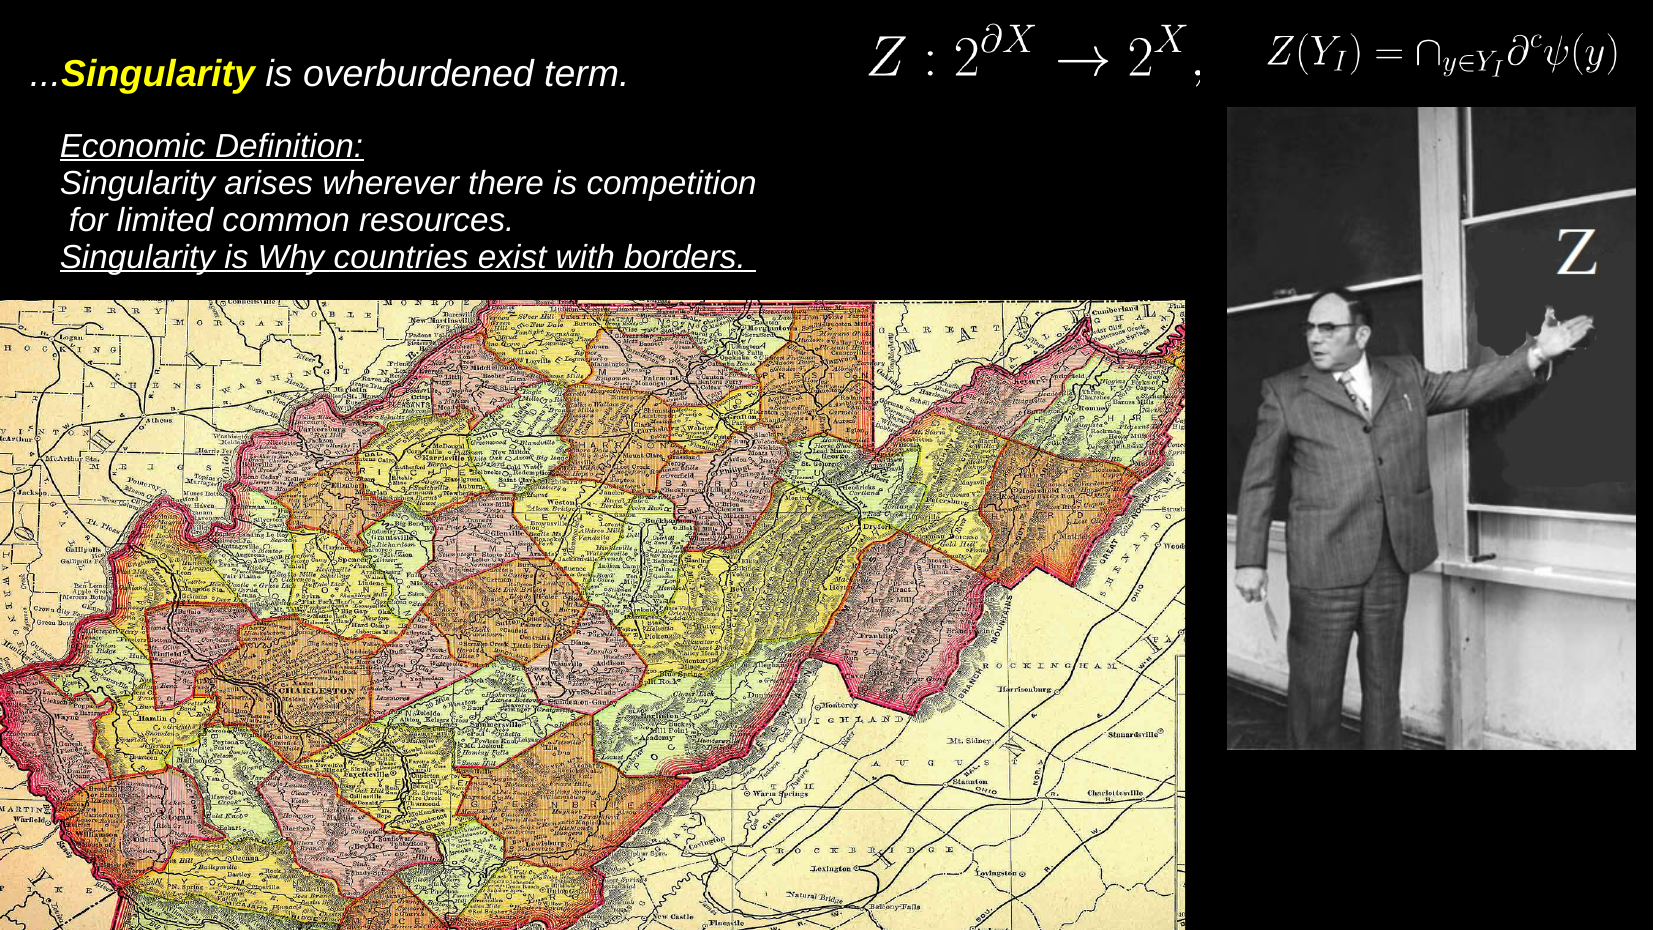

...Singularity is overburdened term.
Economic Definition:
Singularity arises wherever there is competition
 for limited common resources.
Singularity is Why countries exist with borders.